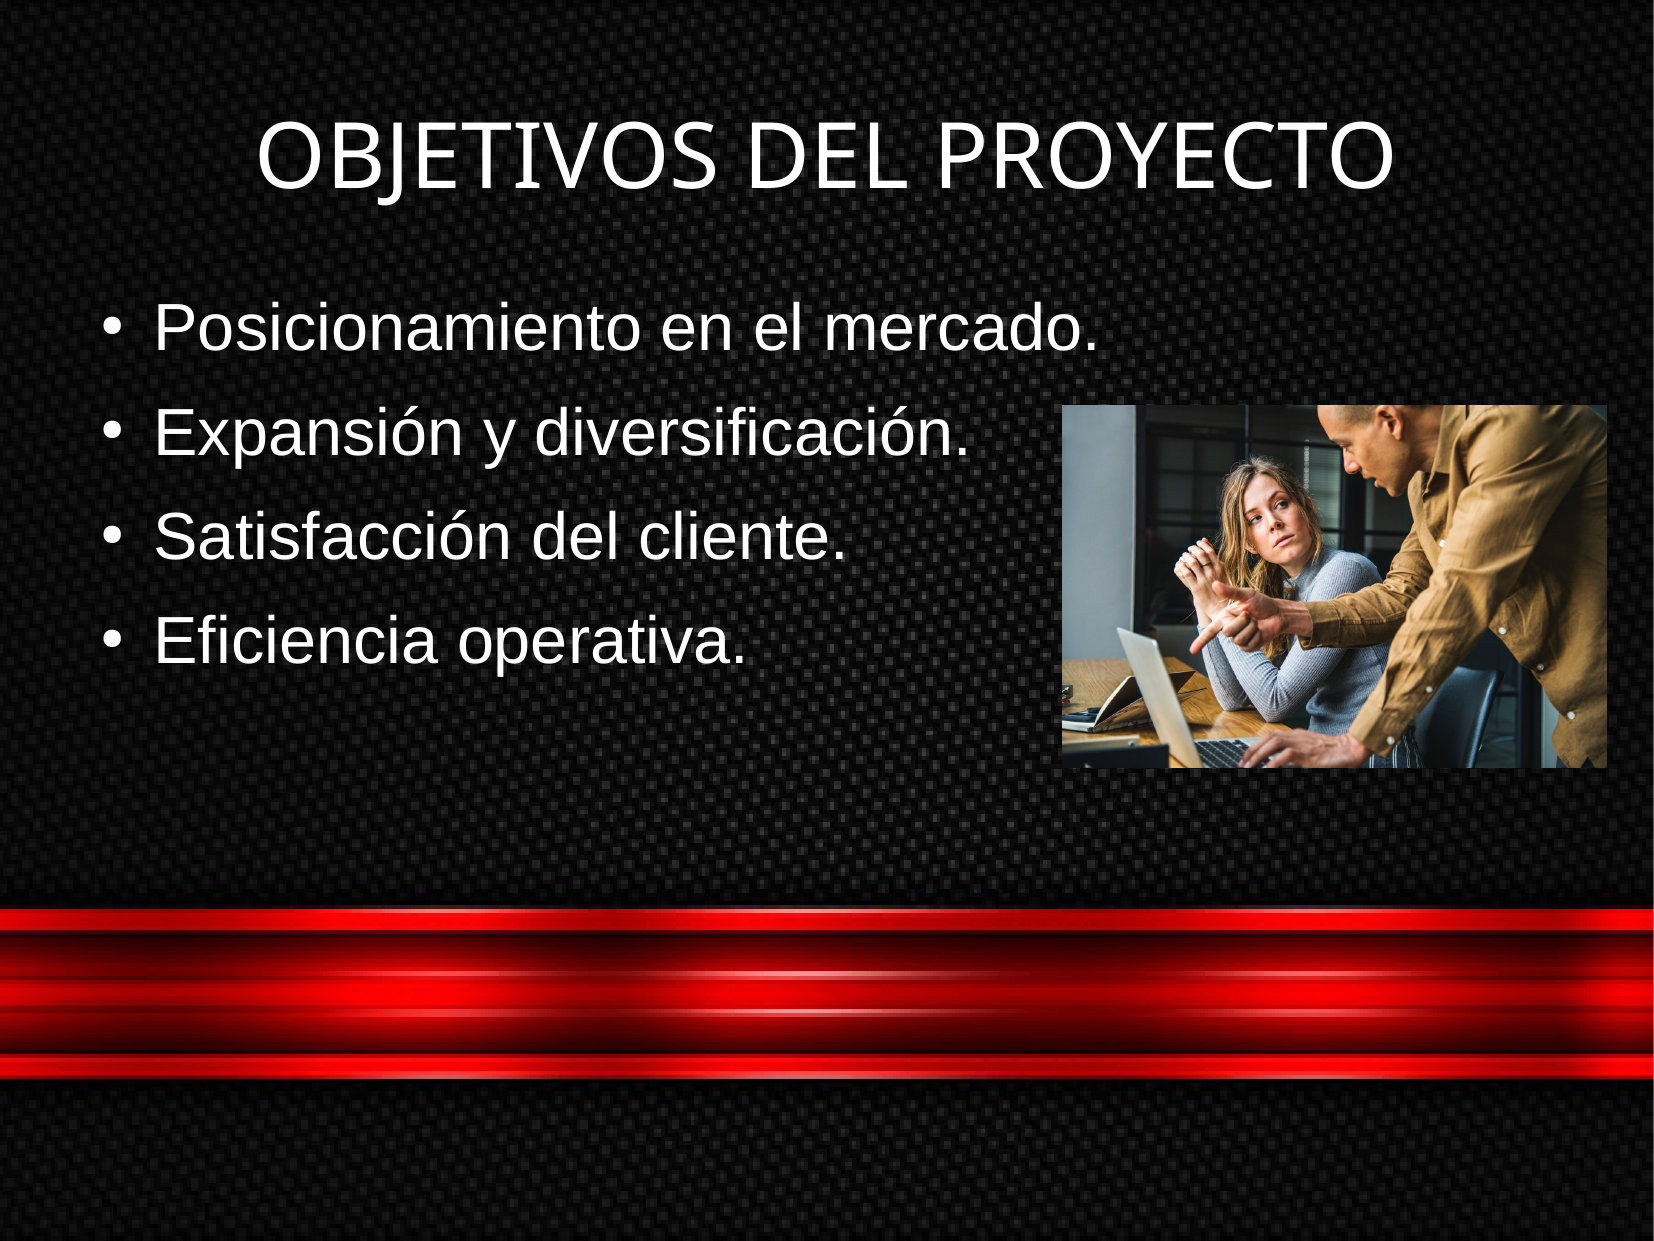

# OBJETIVOS DEL PROYECTO
Posicionamiento en el mercado.
Expansión y diversificación.
Satisfacción del cliente.
Eficiencia operativa.